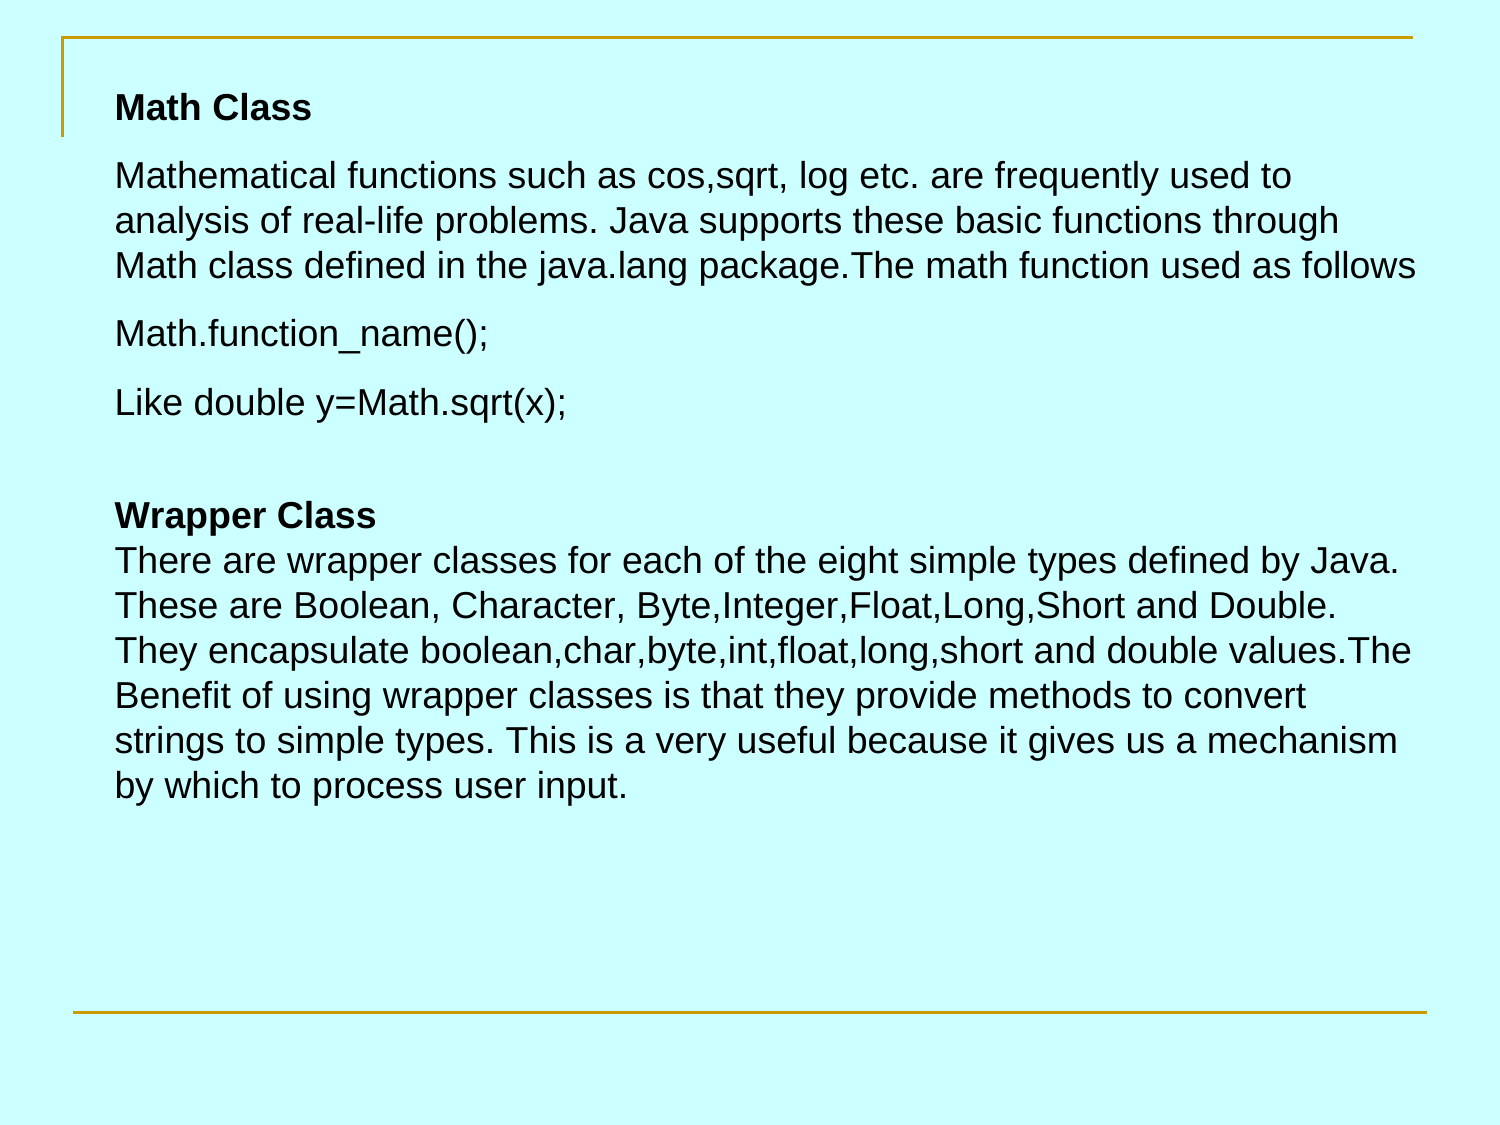

Math Class
Mathematical functions such as cos,sqrt, log etc. are frequently used to analysis of real-life problems. Java supports these basic functions through Math class defined in the java.lang package.The math function used as follows
Math.function_name();
Like double y=Math.sqrt(x);
Wrapper Class
There are wrapper classes for each of the eight simple types defined by Java. These are Boolean, Character, Byte,Integer,Float,Long,Short and Double. They encapsulate boolean,char,byte,int,float,long,short and double values.The Benefit of using wrapper classes is that they provide methods to convert strings to simple types. This is a very useful because it gives us a mechanism by which to process user input.